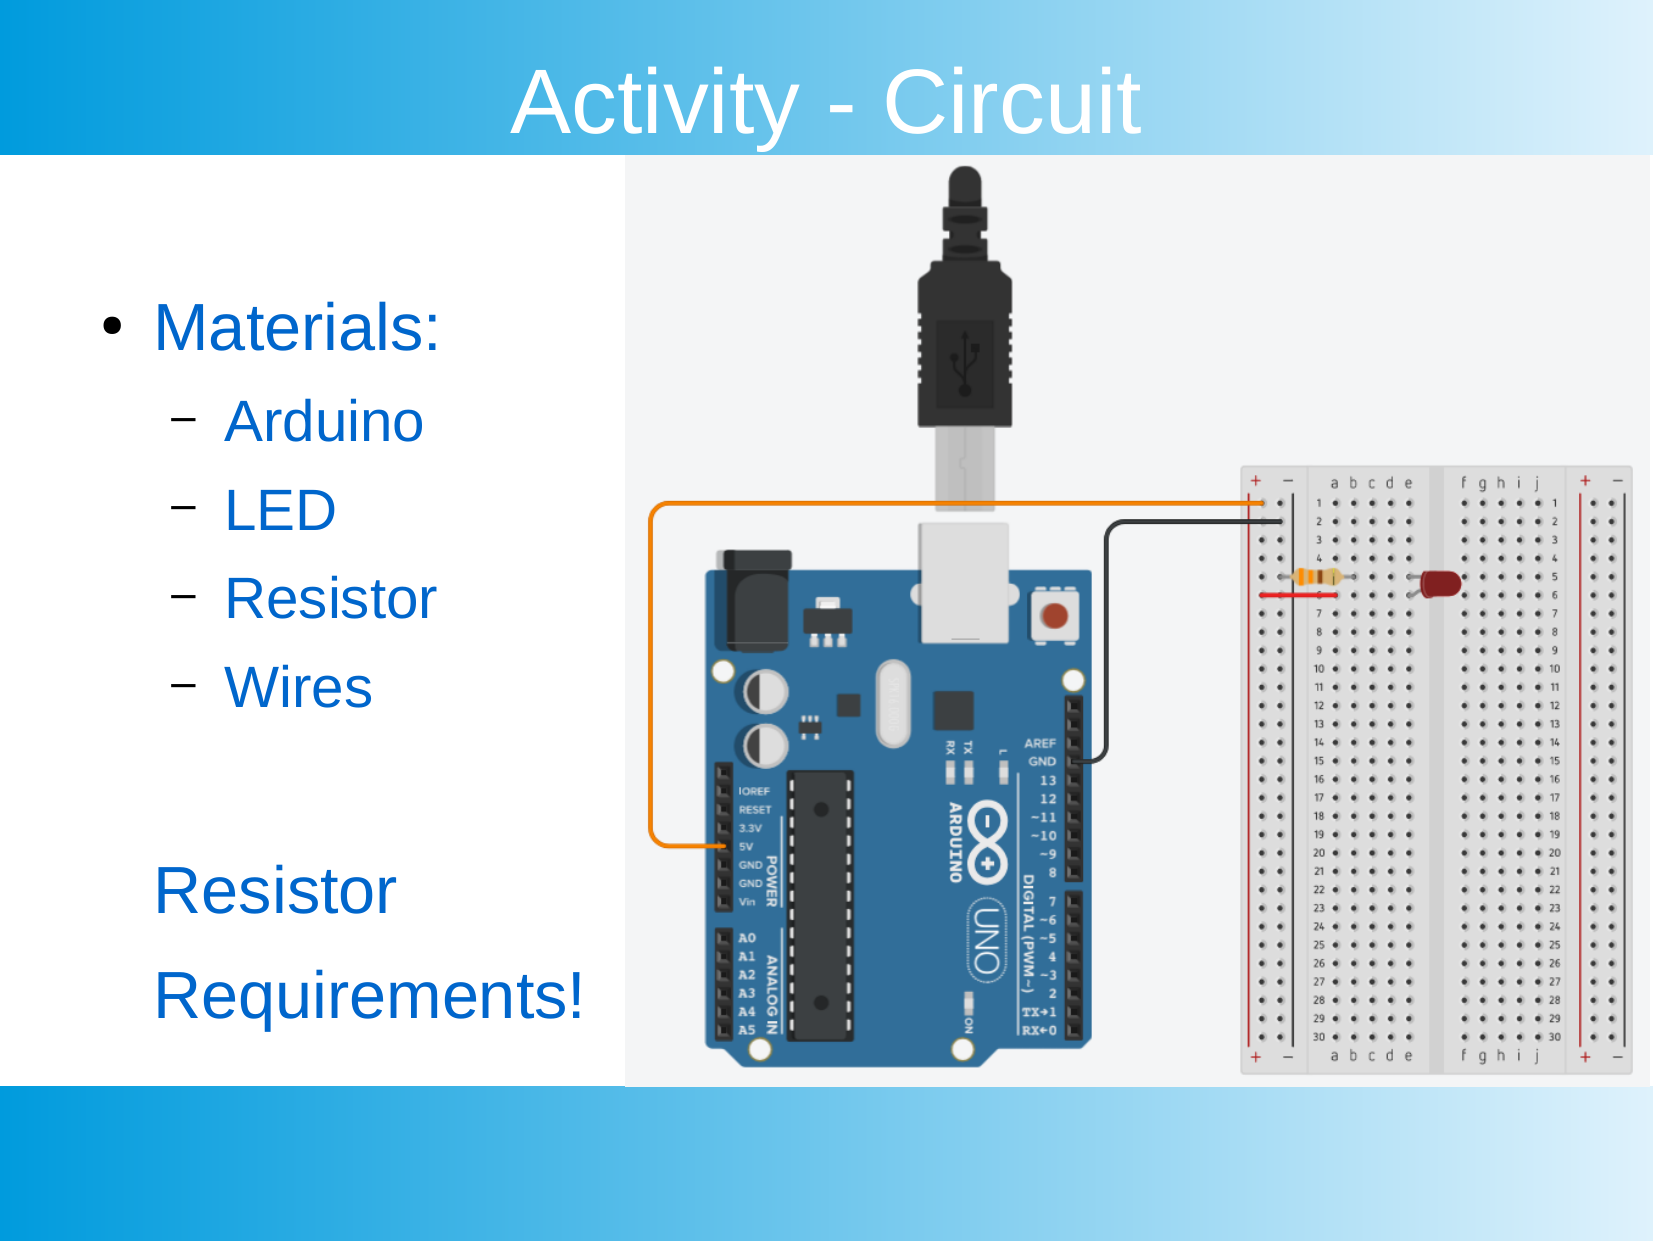

# Activity - Circuit
Materials:
Arduino
LED
Resistor
Wires
Resistor
Requirements!